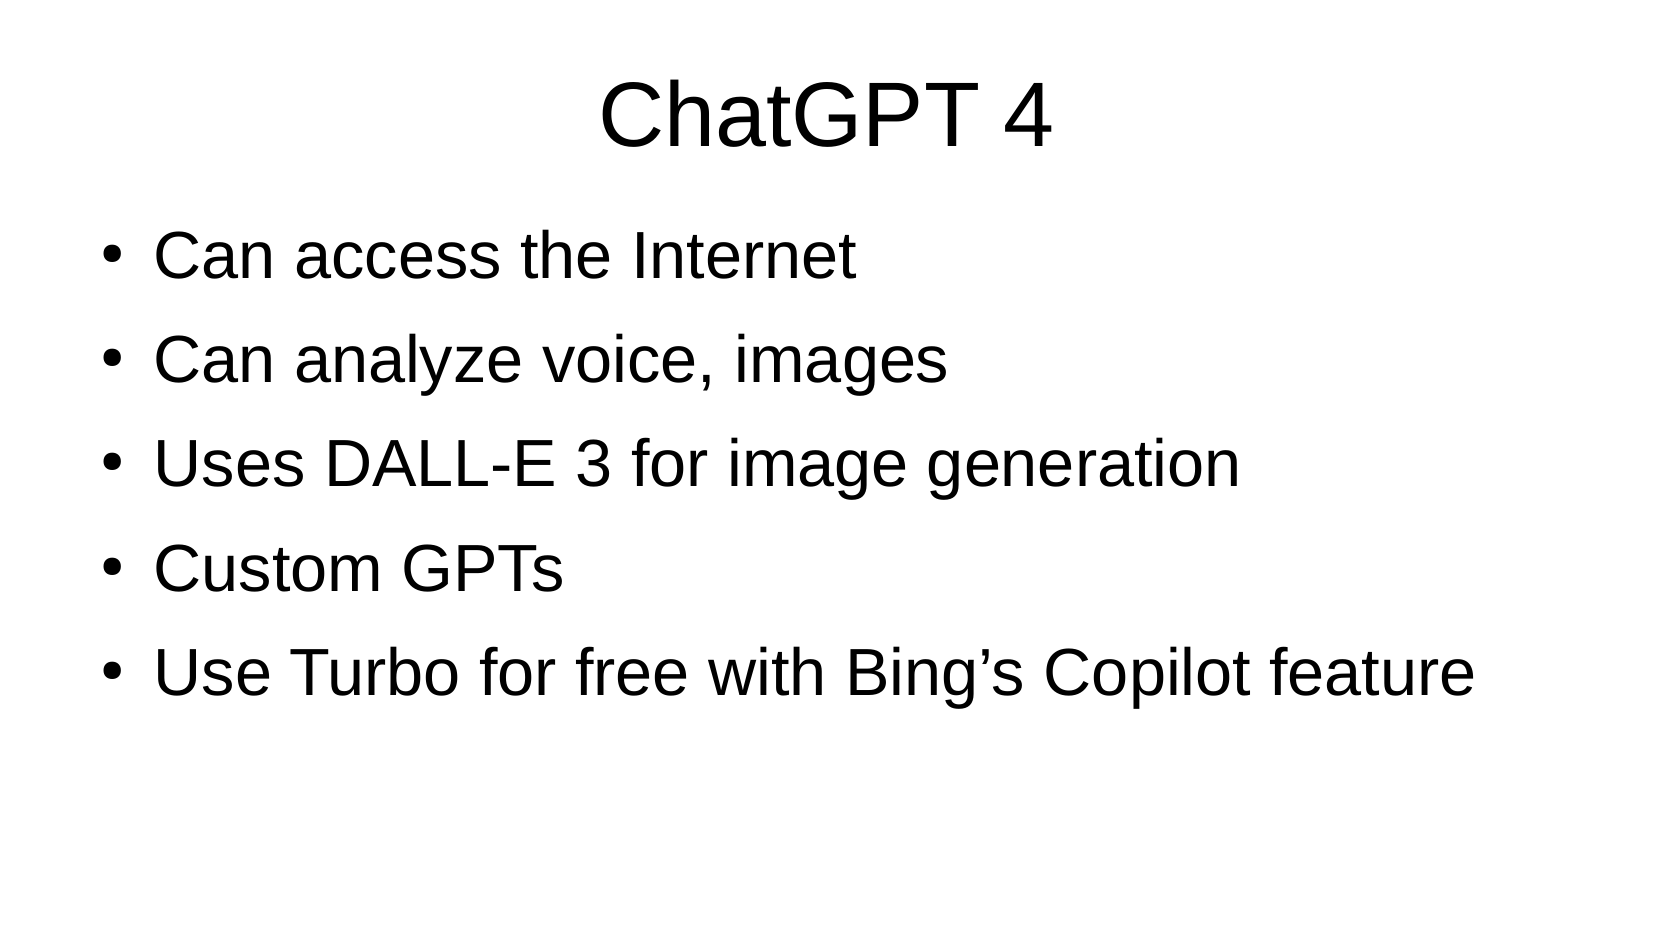

# ChatGPT 4
Can access the Internet
Can analyze voice, images
Uses DALL-E 3 for image generation
Custom GPTs
Use Turbo for free with Bing’s Copilot feature